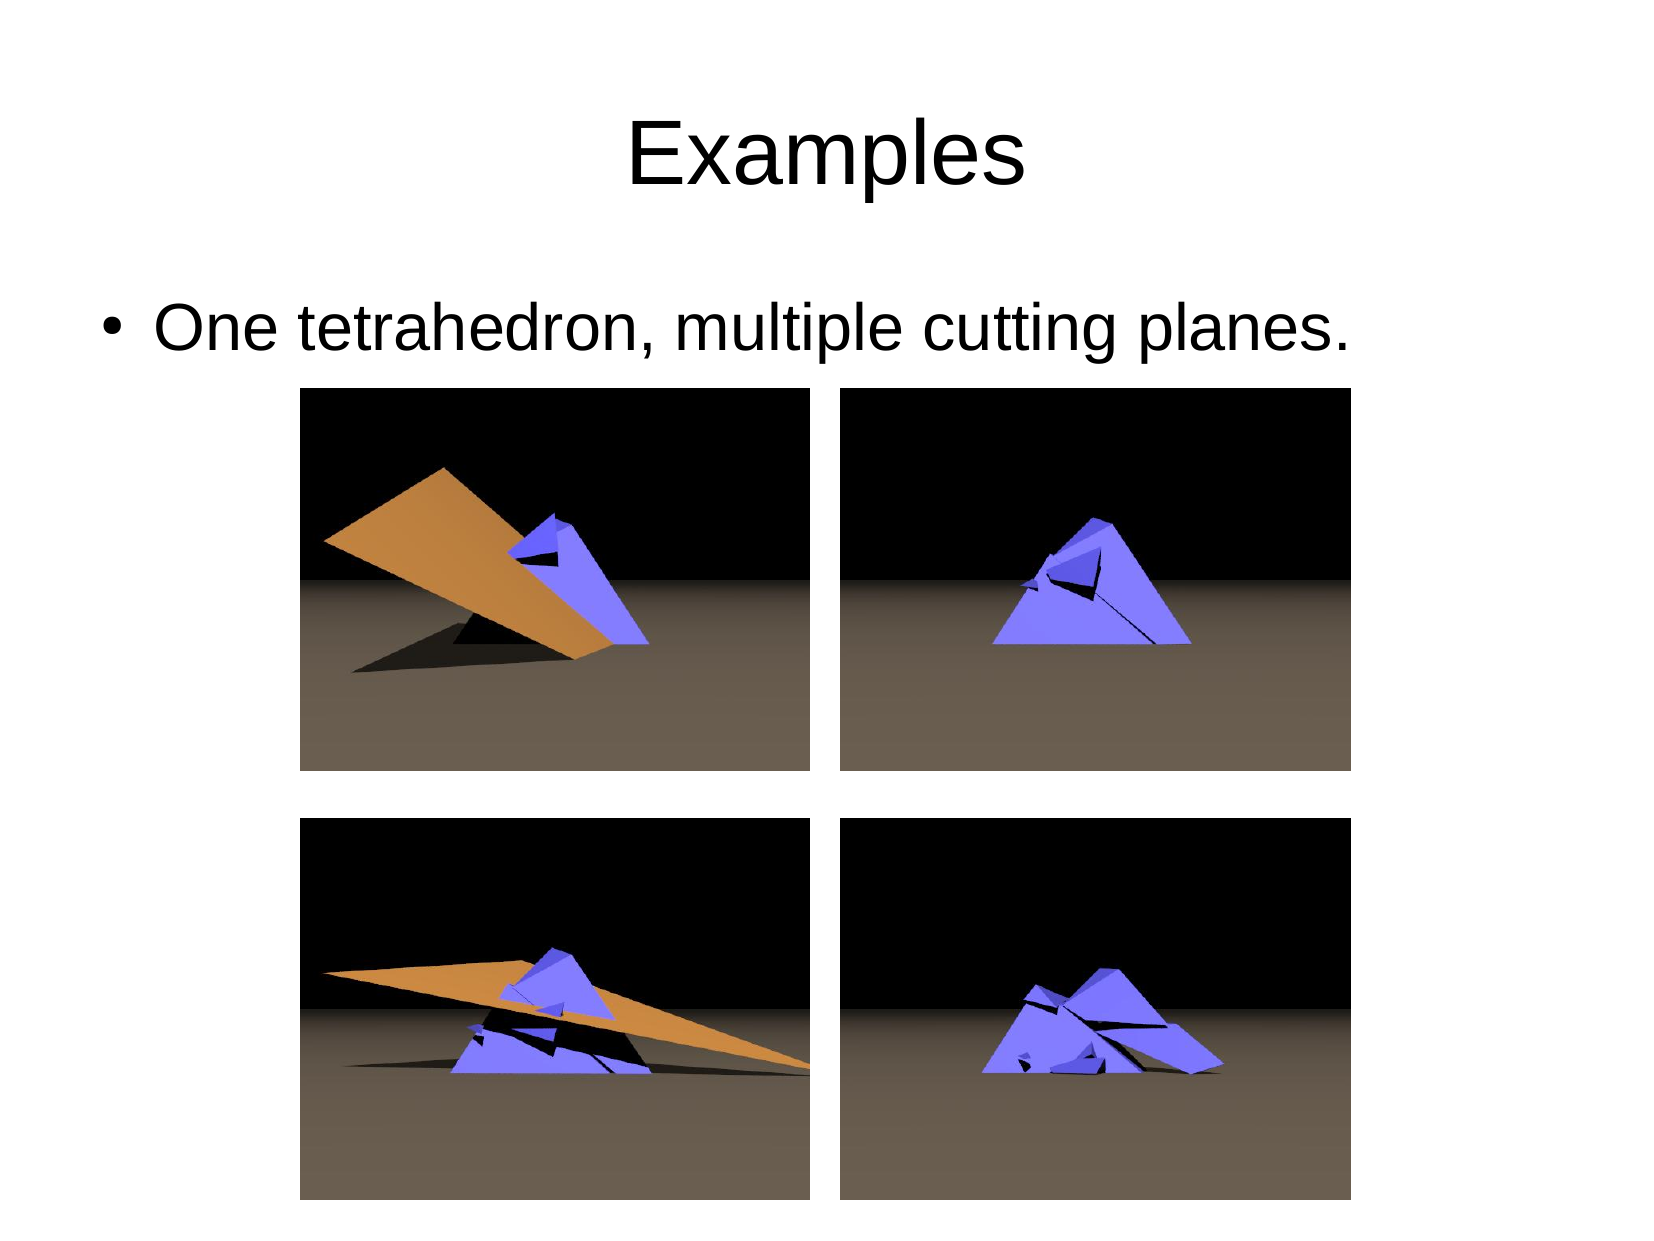

# Examples
One tetrahedron, multiple cutting planes.